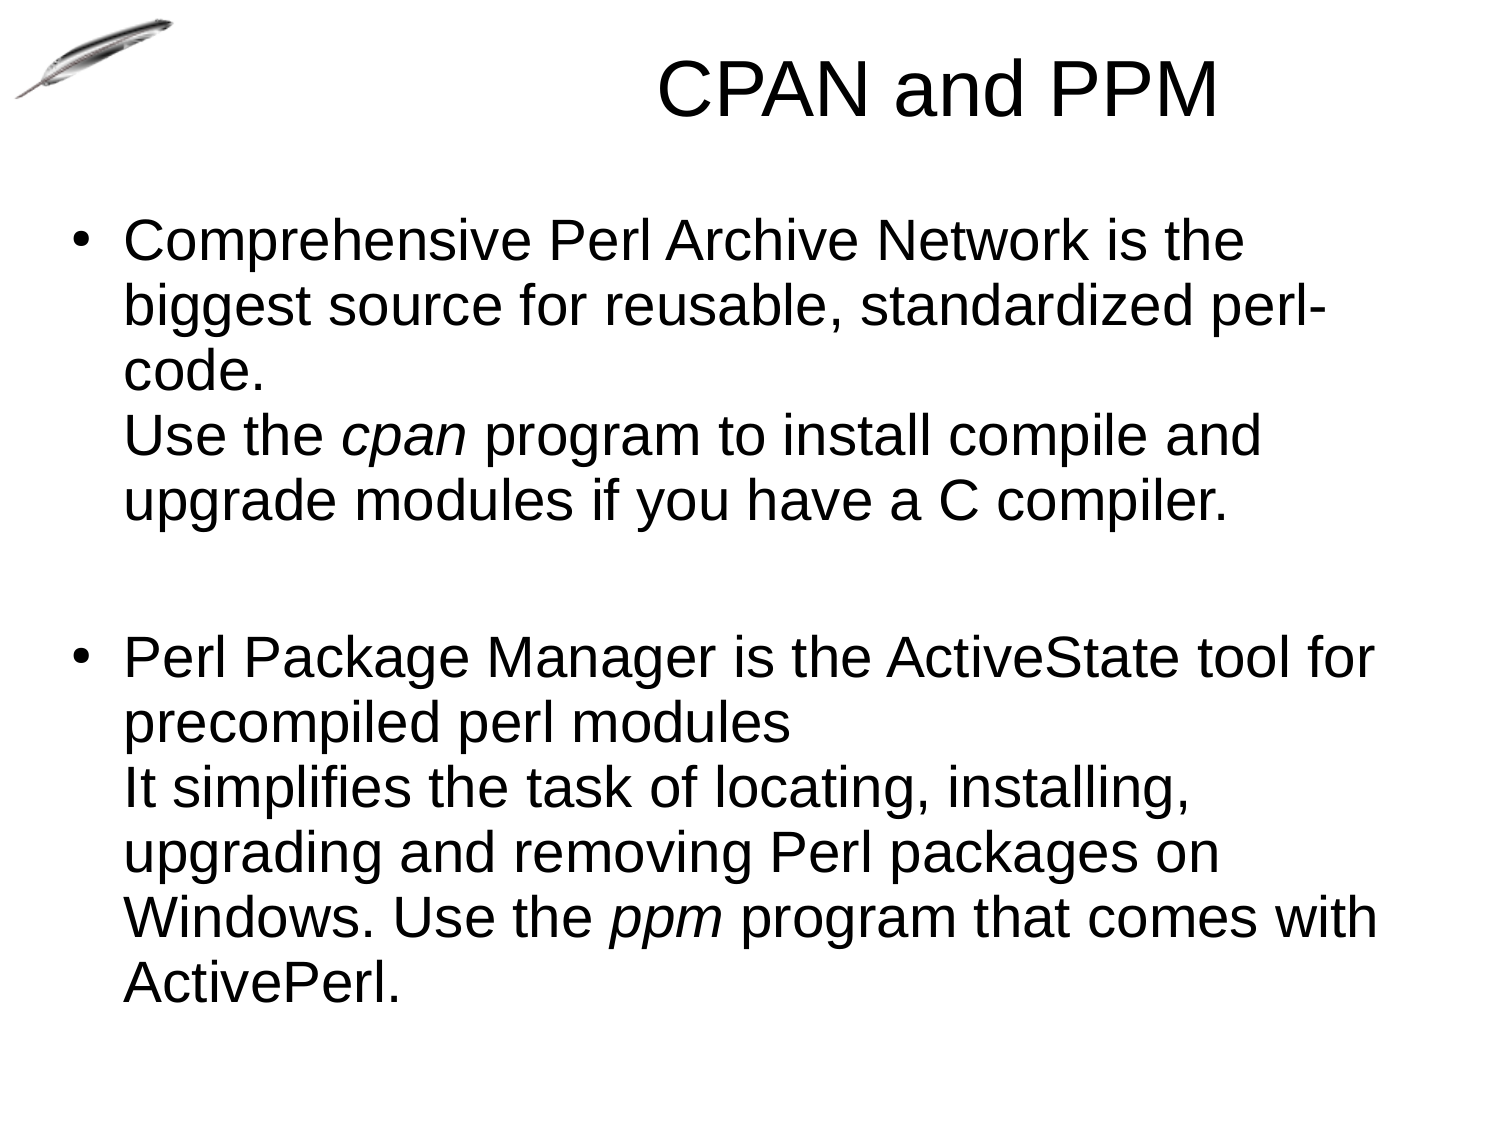

# CPAN and PPM
Comprehensive Perl Archive Network is the biggest source for reusable, standardized perl-code.
Use the cpan program to install compile and upgrade modules if you have a C compiler.
Perl Package Manager is the ActiveState tool for precompiled perl modules
It simplifies the task of locating, installing, upgrading and removing Perl packages on Windows. Use the ppm program that comes with ActivePerl.